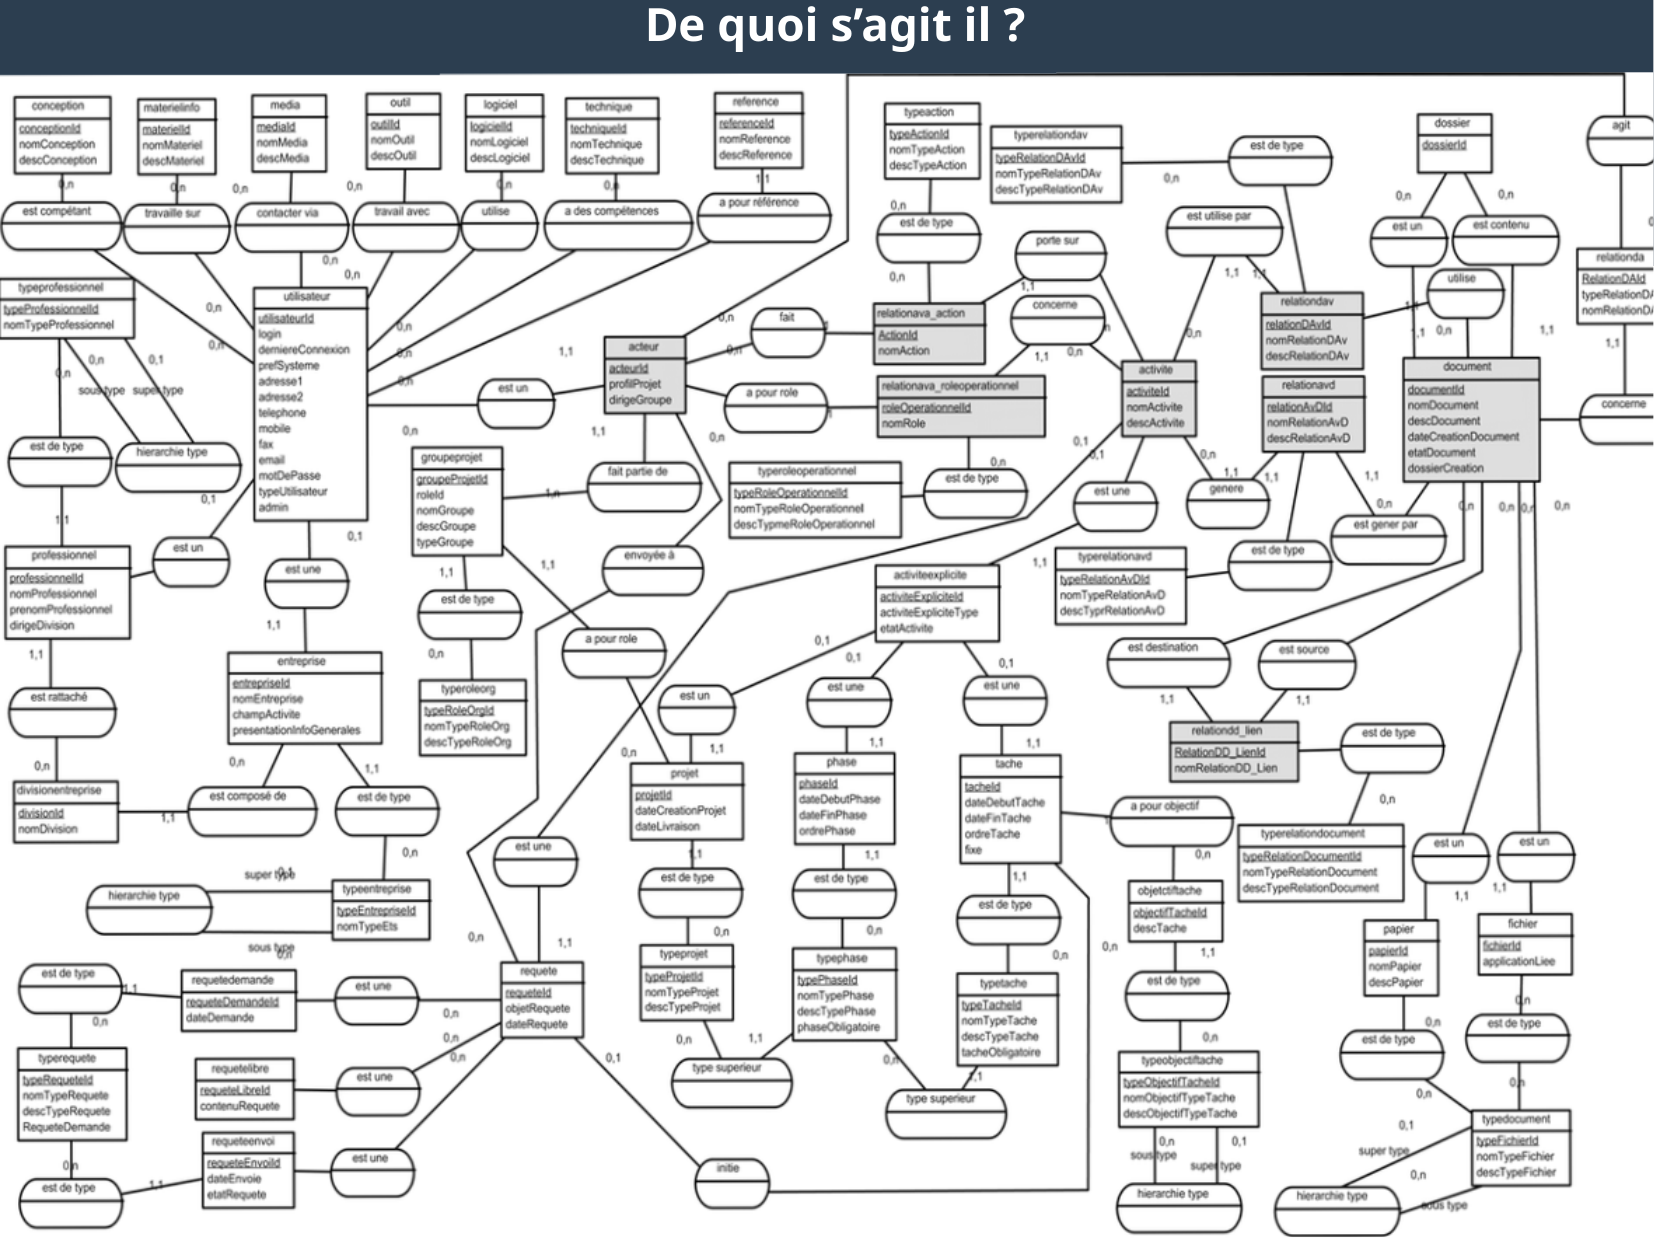

De quoi s’agit il ?
# LDB-103 | Modèle Entité-Relation
38
De quoi s’agit il ?